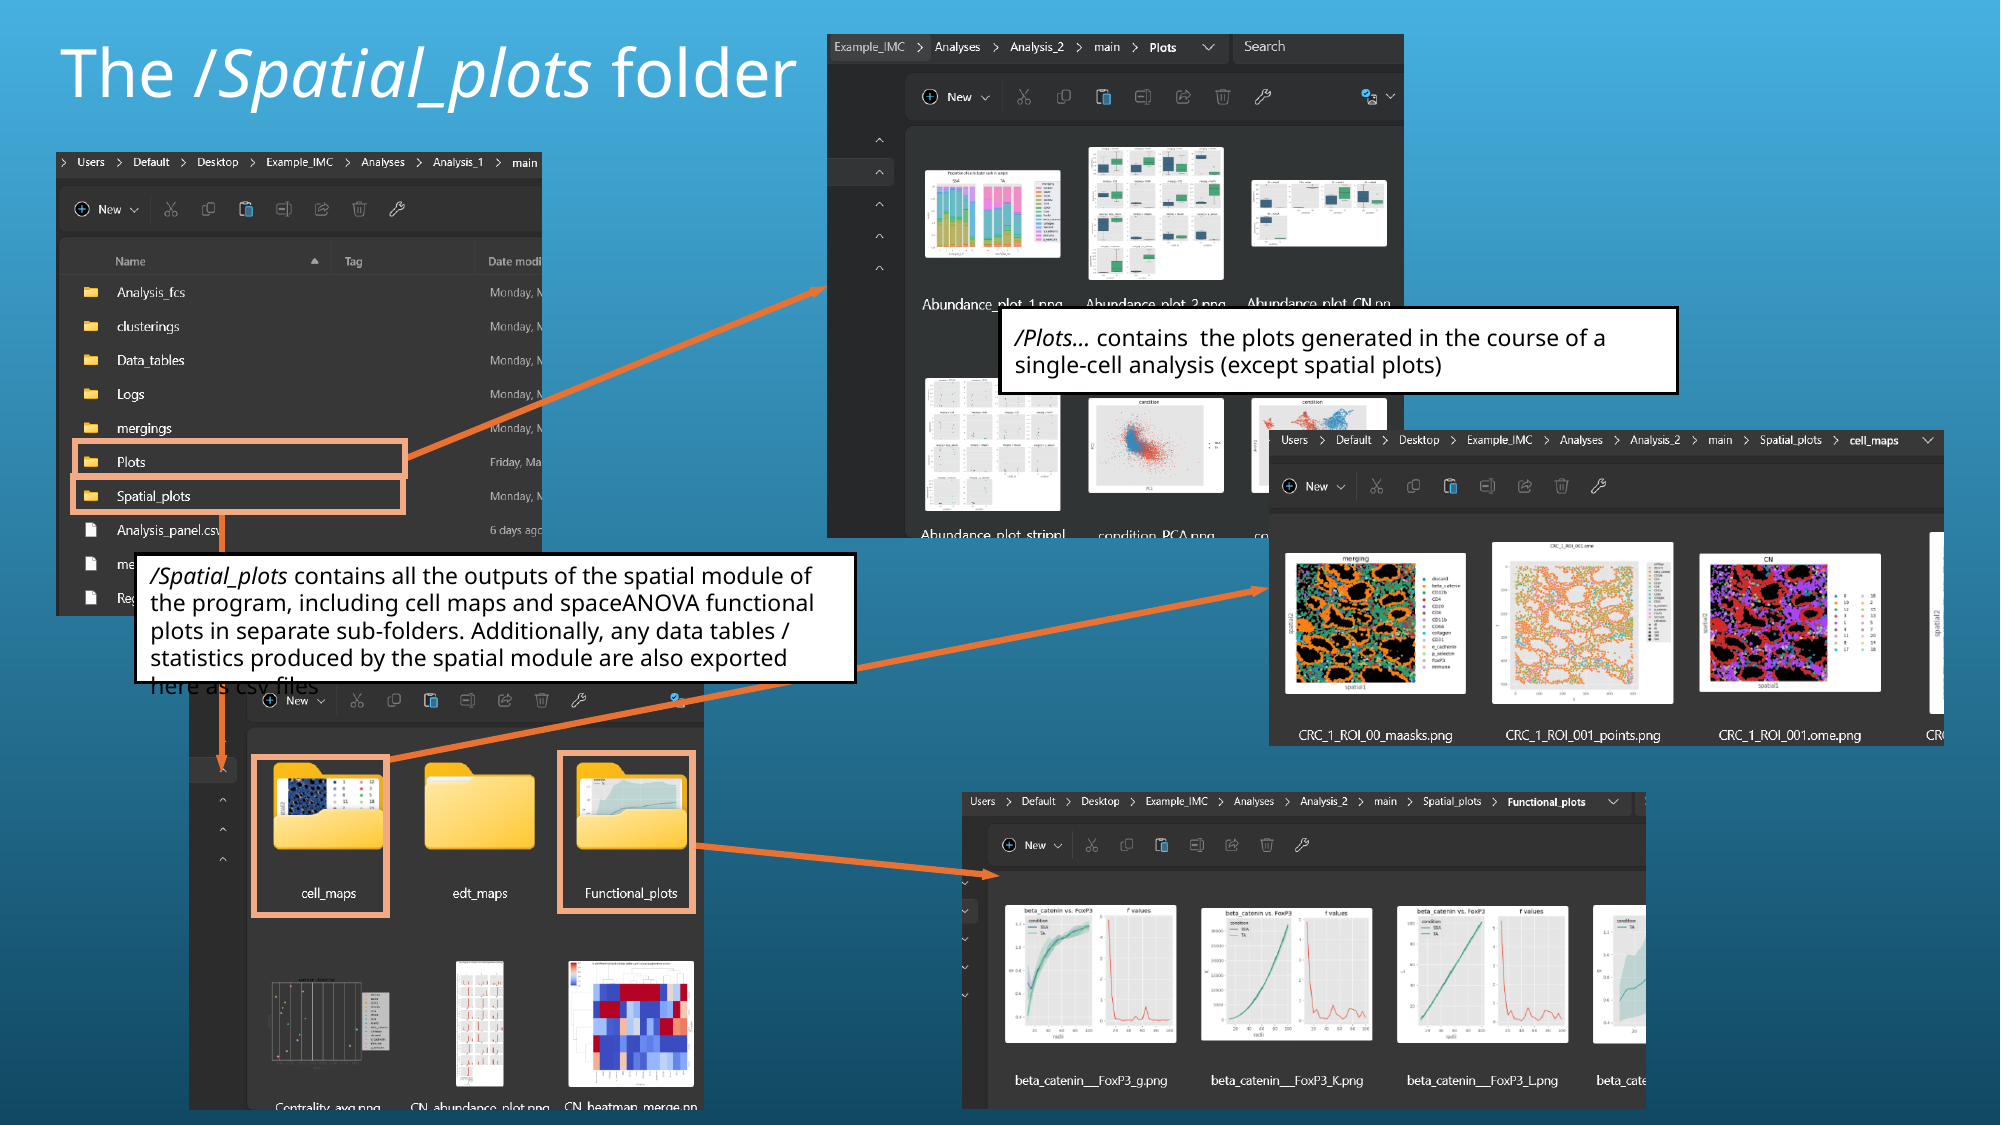

The /Spatial_plots folder
/Plots… contains the plots generated in the course of a single-cell analysis (except spatial plots)
/Spatial_plots contains all the outputs of the spatial module of the program, including cell maps and spaceANOVA functional plots in separate sub-folders. Additionally, any data tables / statistics produced by the spatial module are also exported here as csv files